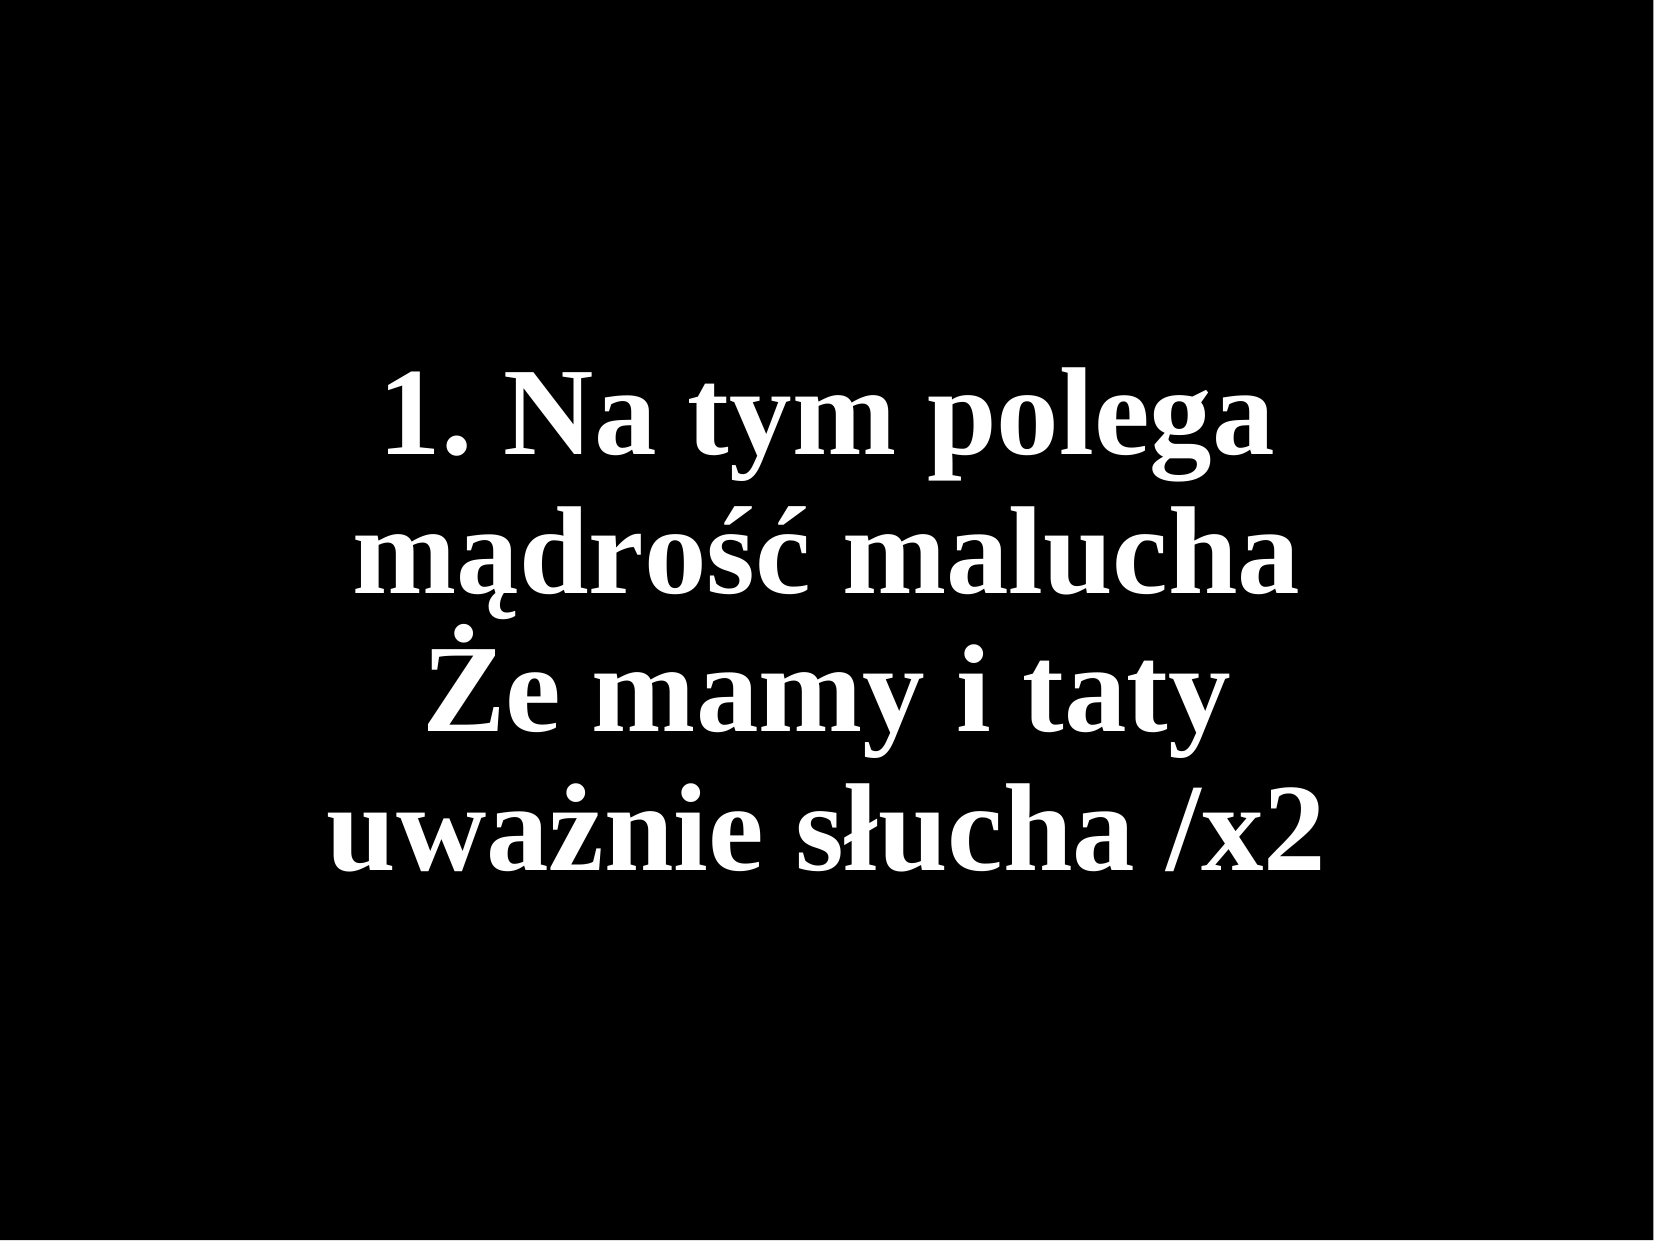

# 1. Na tym polega mądrość malucha Że mamy i taty uważnie słucha /x2